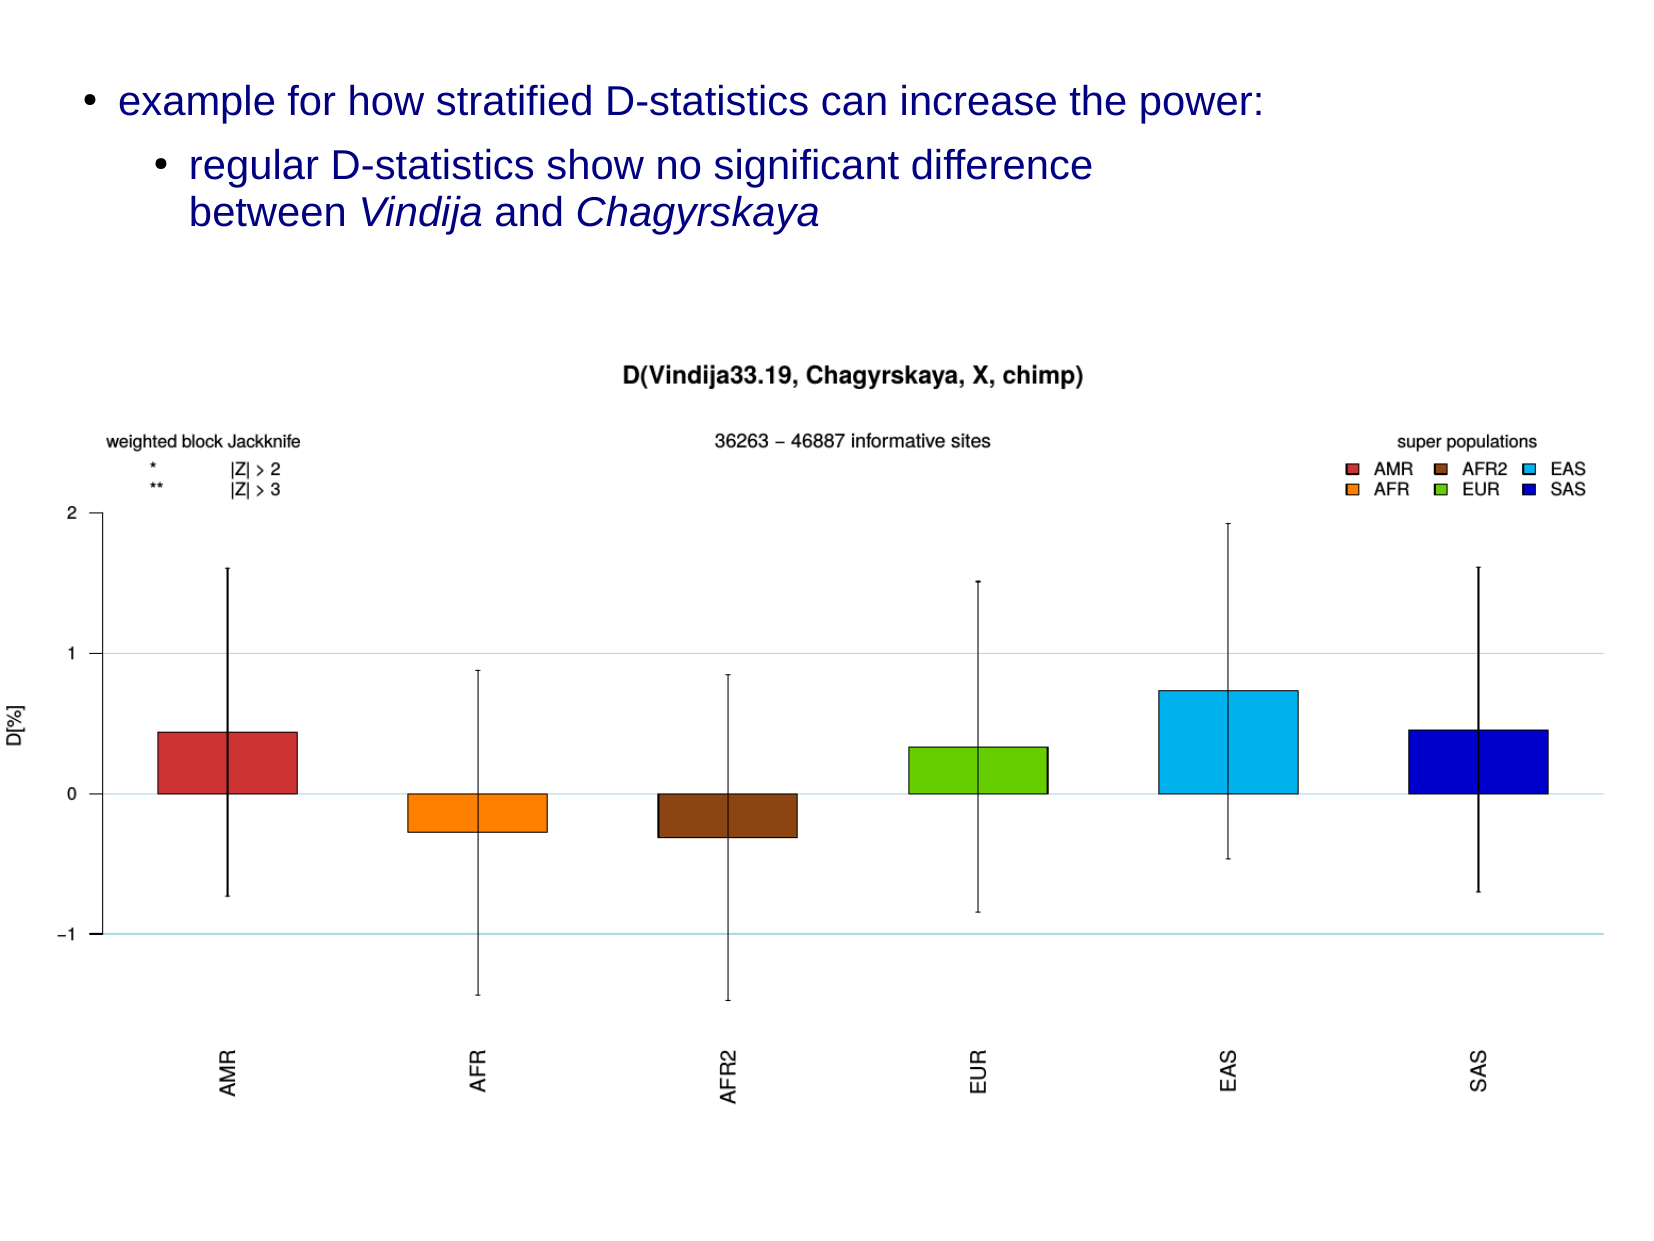

# example for how stratified D-statistics can increase the power:
regular D-statistics show no significant difference
between Vindija and Chagyrskaya